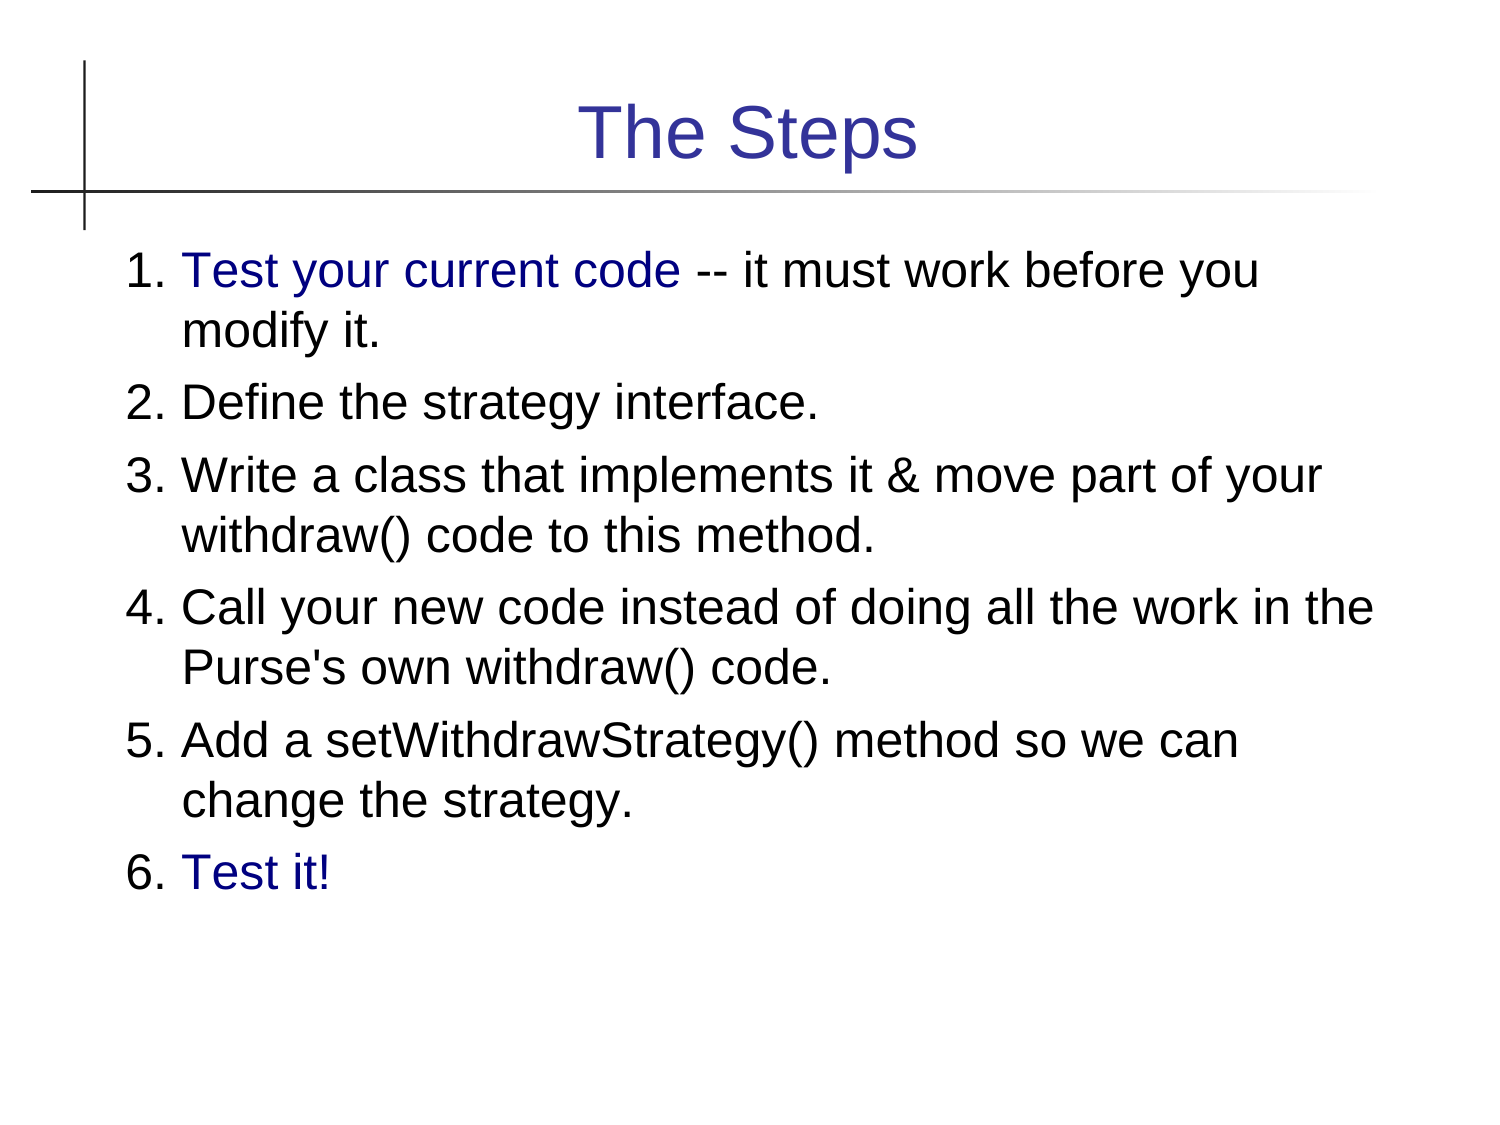

# The Steps
1. Test your current code -- it must work before you modify it.
2. Define the strategy interface.
3. Write a class that implements it & move part of your withdraw() code to this method.
4. Call your new code instead of doing all the work in the Purse's own withdraw() code.
5. Add a setWithdrawStrategy() method so we can change the strategy.
6. Test it!